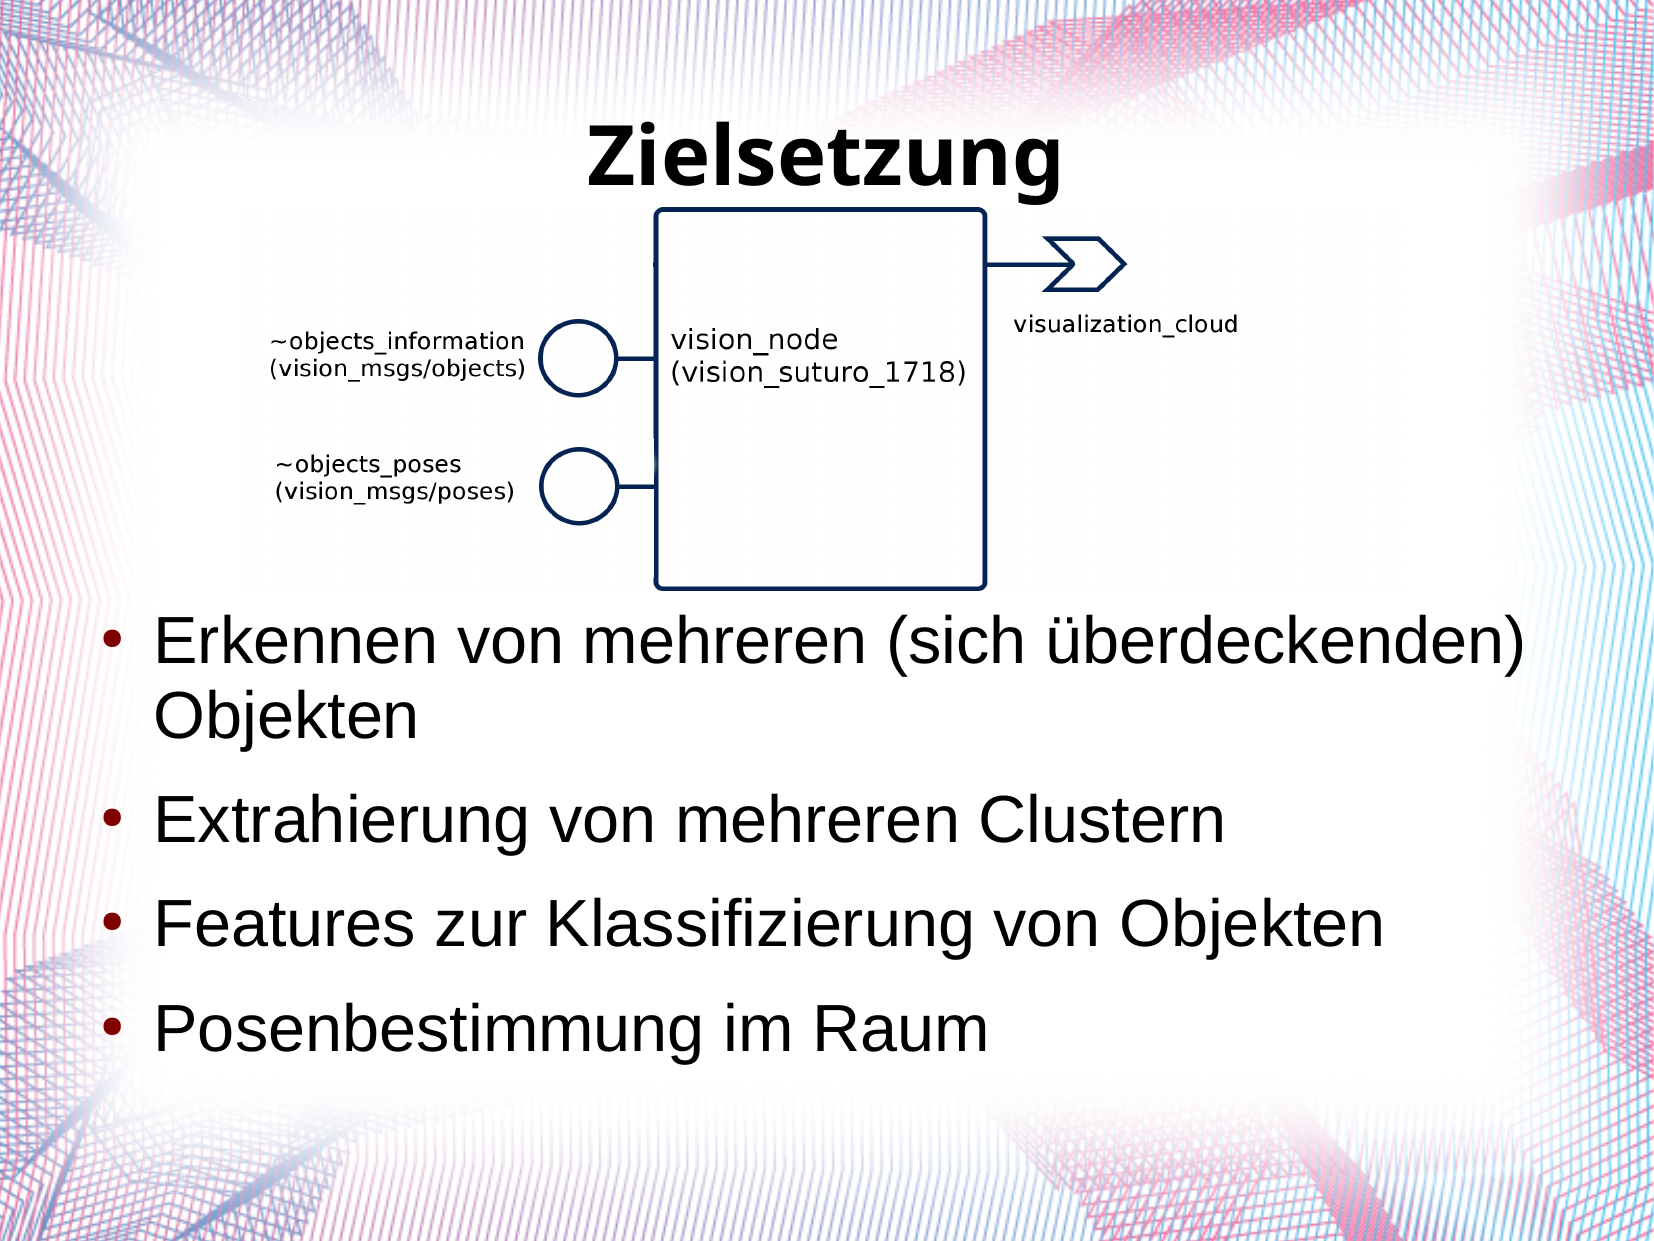

# Zielsetzung
Erkennen von mehreren (sich überdeckenden) Objekten
Extrahierung von mehreren Clustern
Features zur Klassifizierung von Objekten
Posenbestimmung im Raum